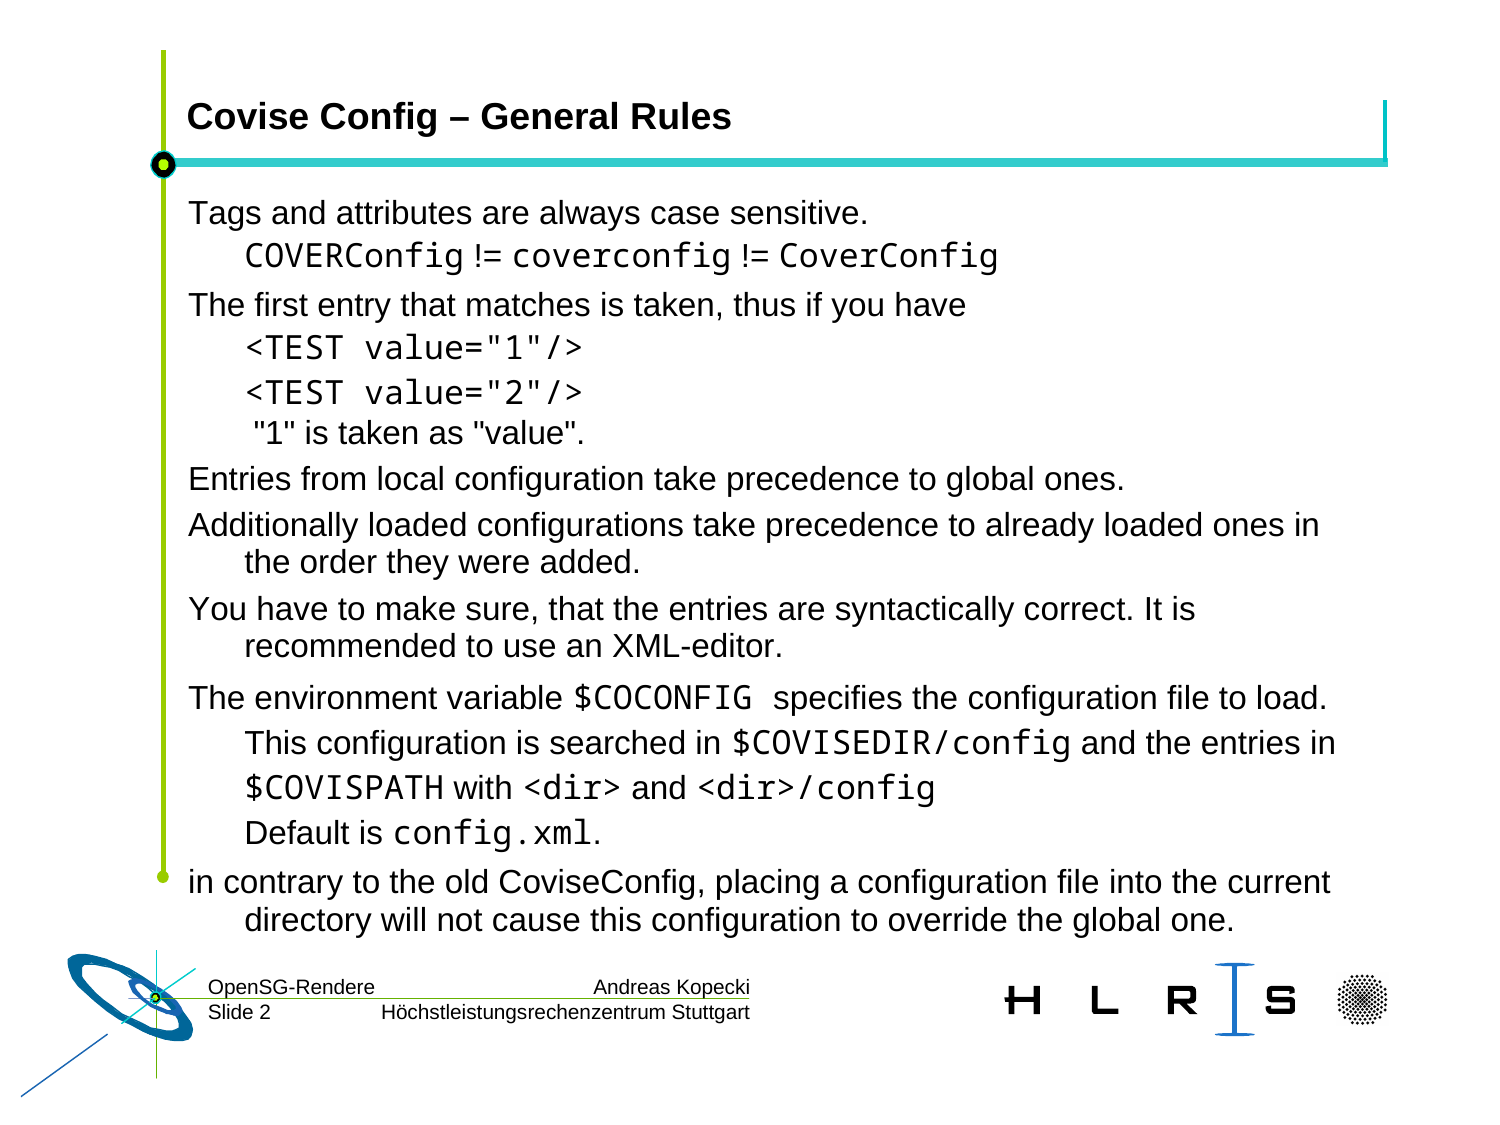

# Covise Config – General Rules
Tags and attributes are always case sensitive.
COVERConfig != coverconfig != CoverConfig
The first entry that matches is taken, thus if you have
<TEST value="1"/>
<TEST value="2"/>
 "1" is taken as "value".
Entries from local configuration take precedence to global ones.
Additionally loaded configurations take precedence to already loaded ones in the order they were added.
You have to make sure, that the entries are syntactically correct. It is recommended to use an XML-editor.
The environment variable $COCONFIG specifies the configuration file to load. This configuration is searched in $COVISEDIR/config and the entries in $COVISPATH with <dir> and <dir>/config
Default is config.xml.
in contrary to the old CoviseConfig, placing a configuration file into the current directory will not cause this configuration to override the global one.
OpenSG-Rendere
2